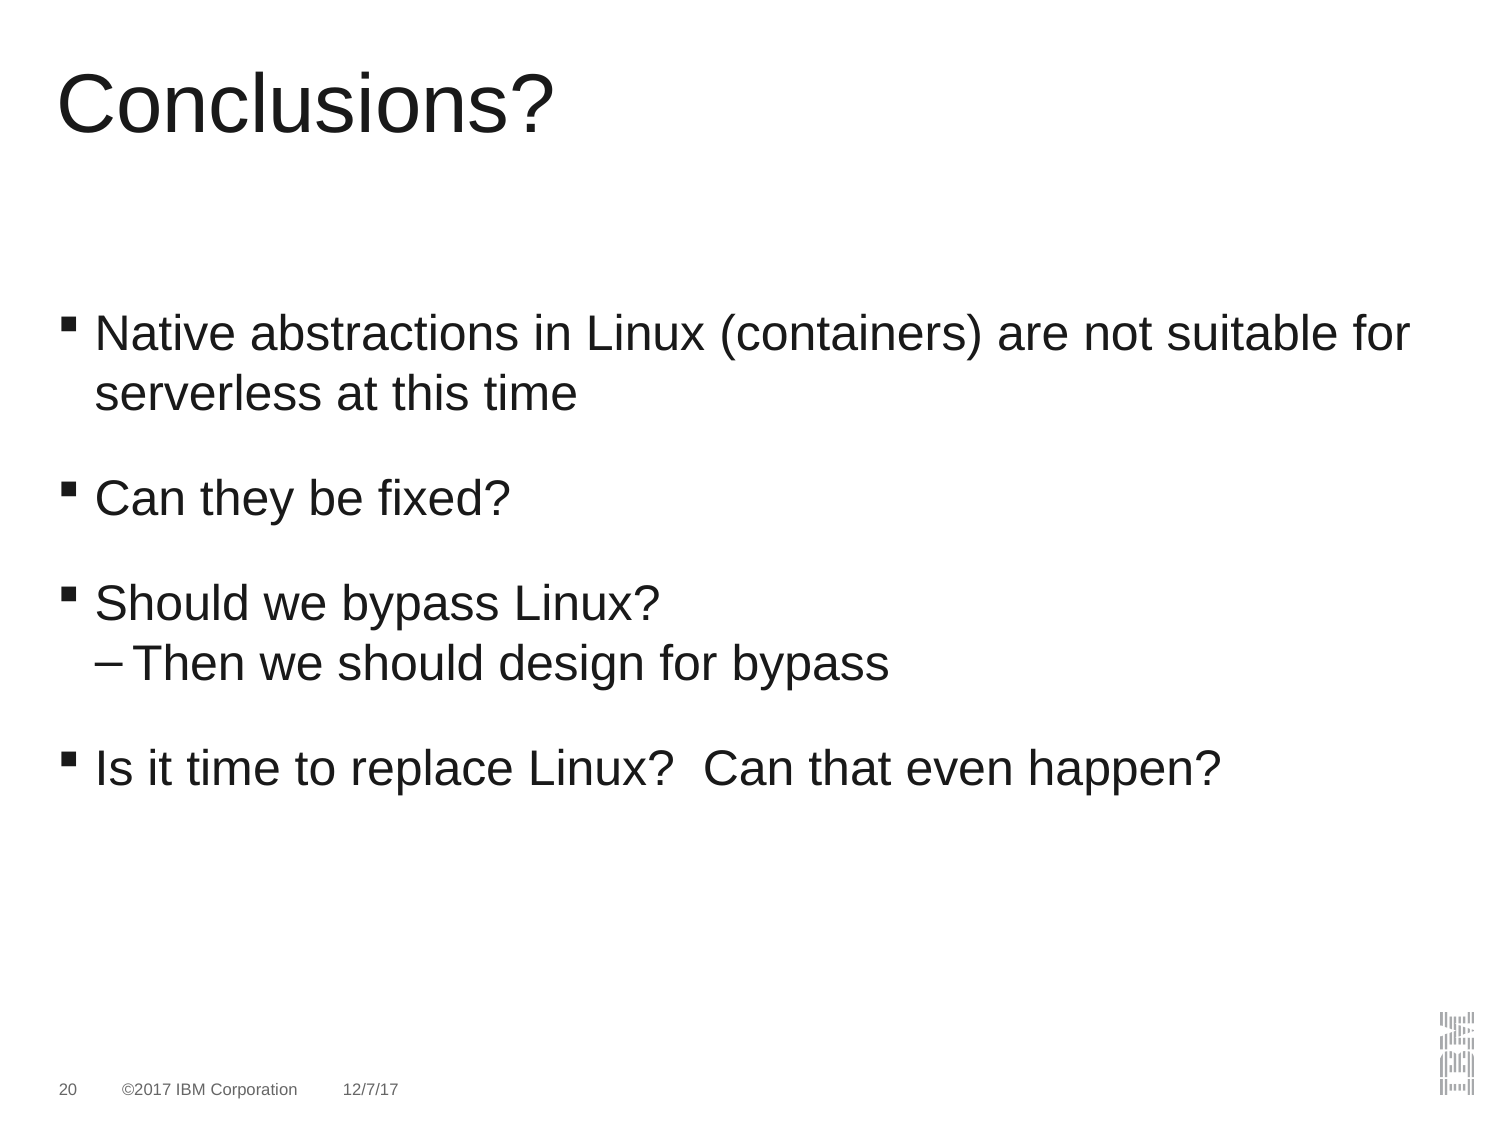

Conclusions?
Native abstractions in Linux (containers) are not suitable for serverless at this time
Can they be fixed?
Should we bypass Linux?
Then we should design for bypass
Is it time to replace Linux? Can that even happen?